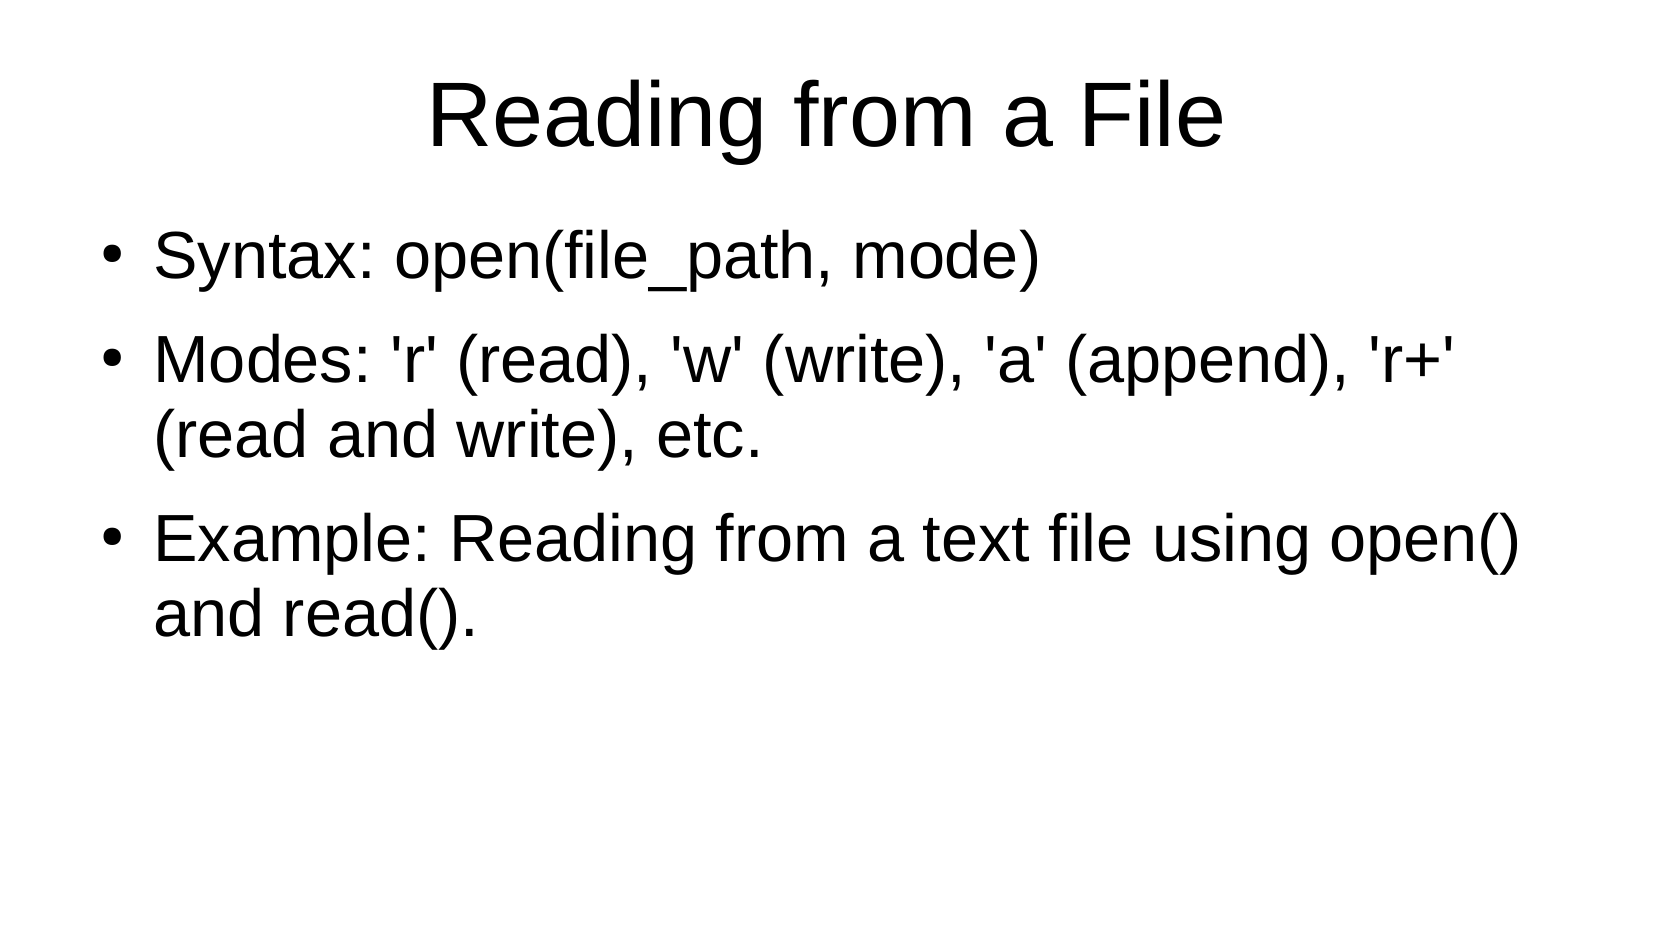

# Reading from a File
Syntax: open(file_path, mode)
Modes: 'r' (read), 'w' (write), 'a' (append), 'r+' (read and write), etc.
Example: Reading from a text file using open() and read().